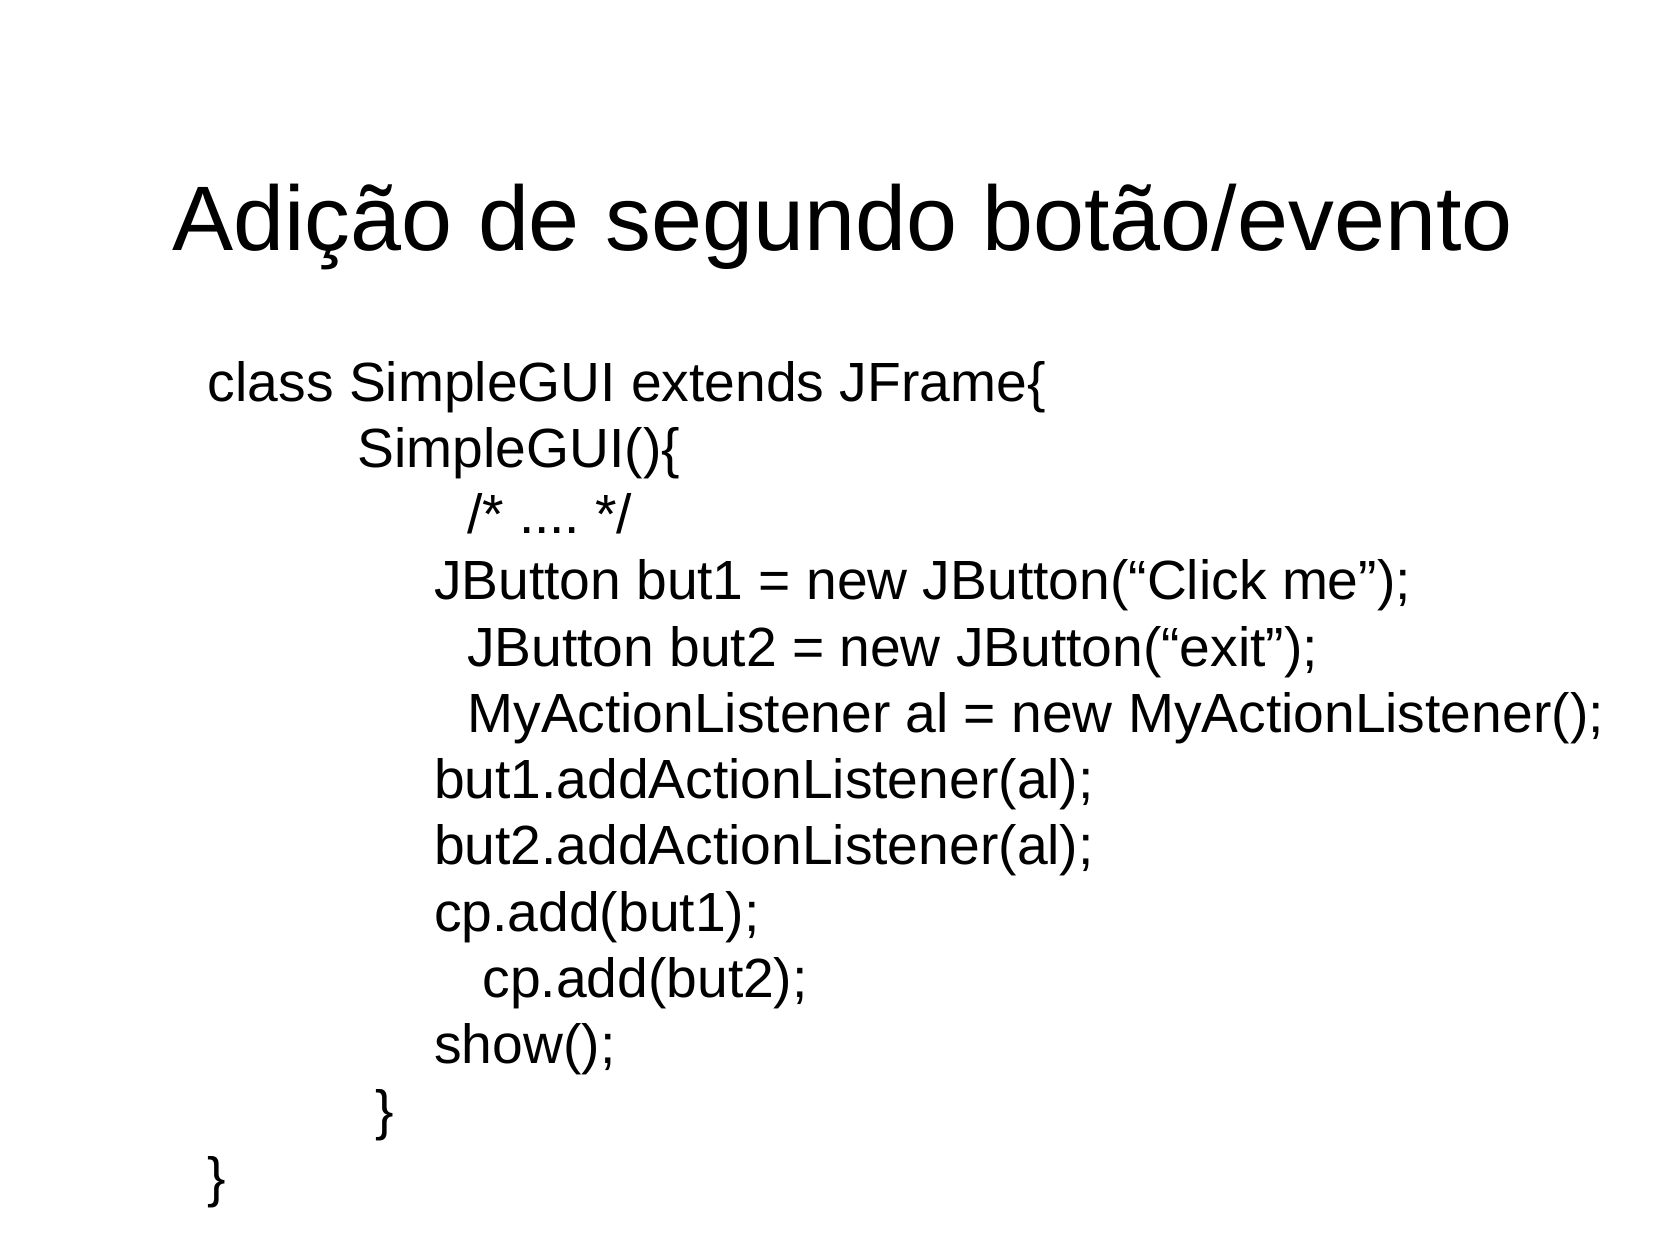

# Adição de segundo botão/evento
class SimpleGUI extends JFrame{
	SimpleGUI(){
 /* .... */
	 JButton but1 = new JButton(“Click me”);
 JButton but2 = new JButton(“exit”);
 MyActionListener al = new MyActionListener();
	 but1.addActionListener(al);
	 but2.addActionListener(al);
	 cp.add(but1);
 cp.add(but2);
	 show();
 }
}